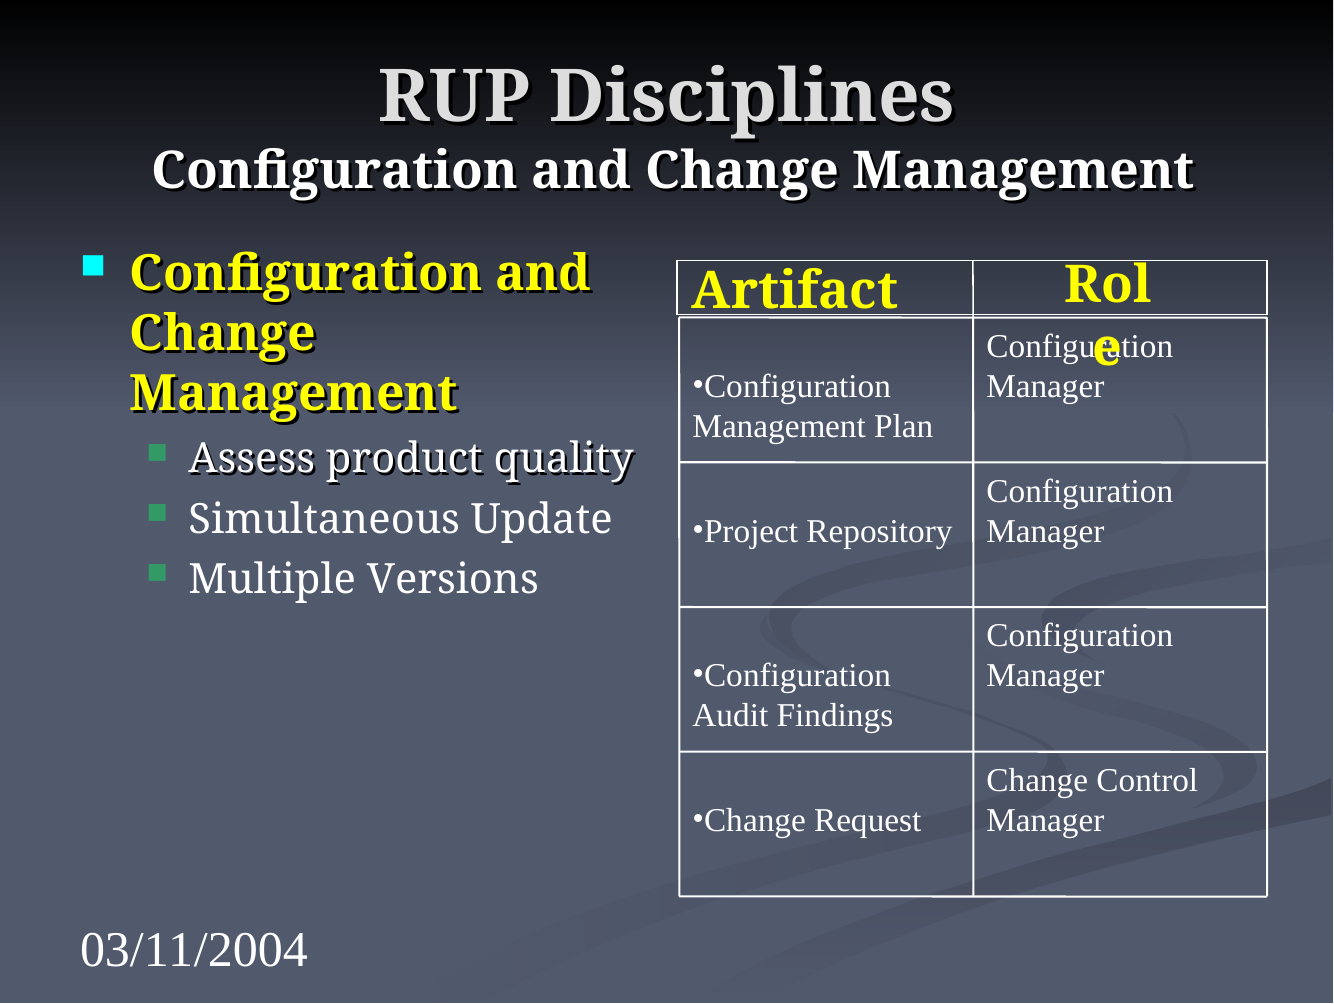

# RUP Disciplines Configuration and Change Management
Configuration and Change Management
Assess product quality
Simultaneous Update
Multiple Versions
Role
Artifact
Configuration Management Plan
Configuration Manager
Project Repository
Configuration Manager
Configuration Audit Findings
Configuration Manager
Change Request
Change Control Manager
03/11/2004